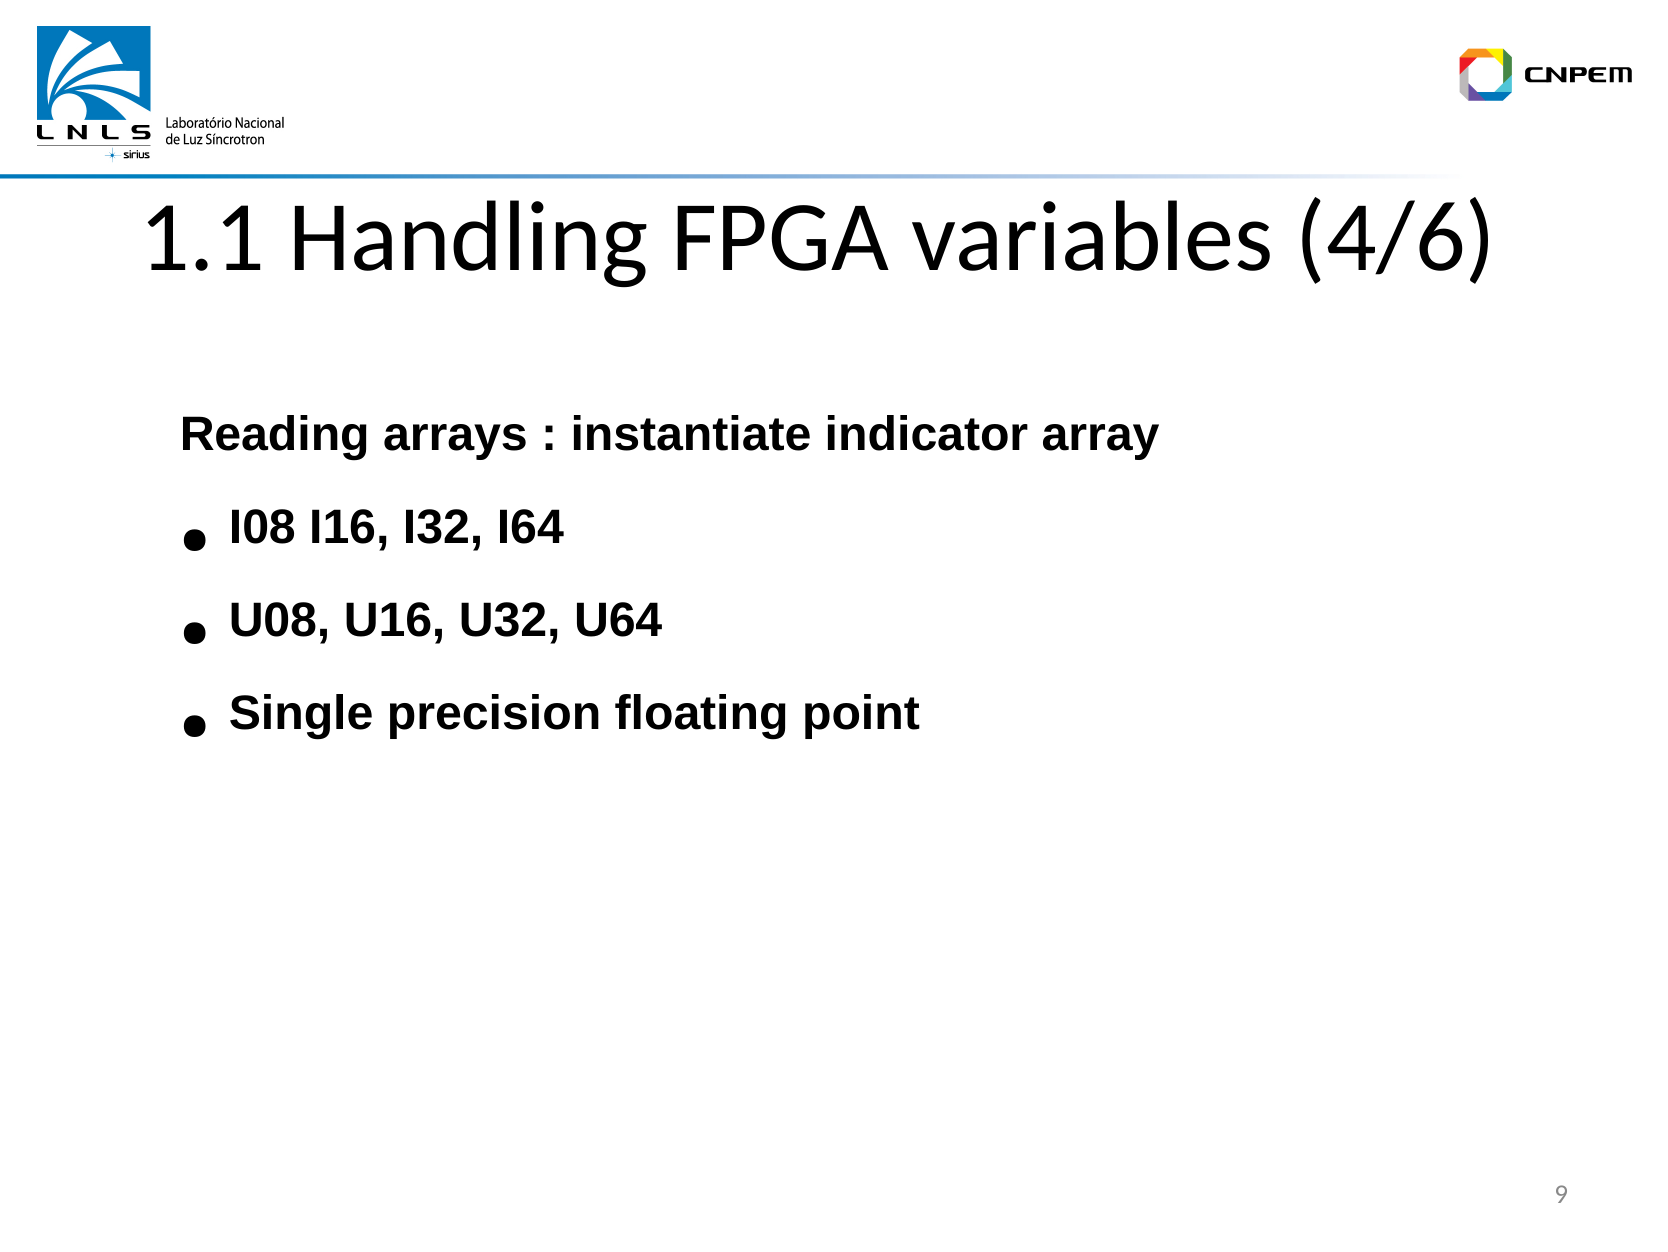

1.1 Handling FPGA variables (4/6)
Reading arrays : instantiate indicator array
 I08 I16, I32, I64
 U08, U16, U32, U64
 Single precision floating point
9